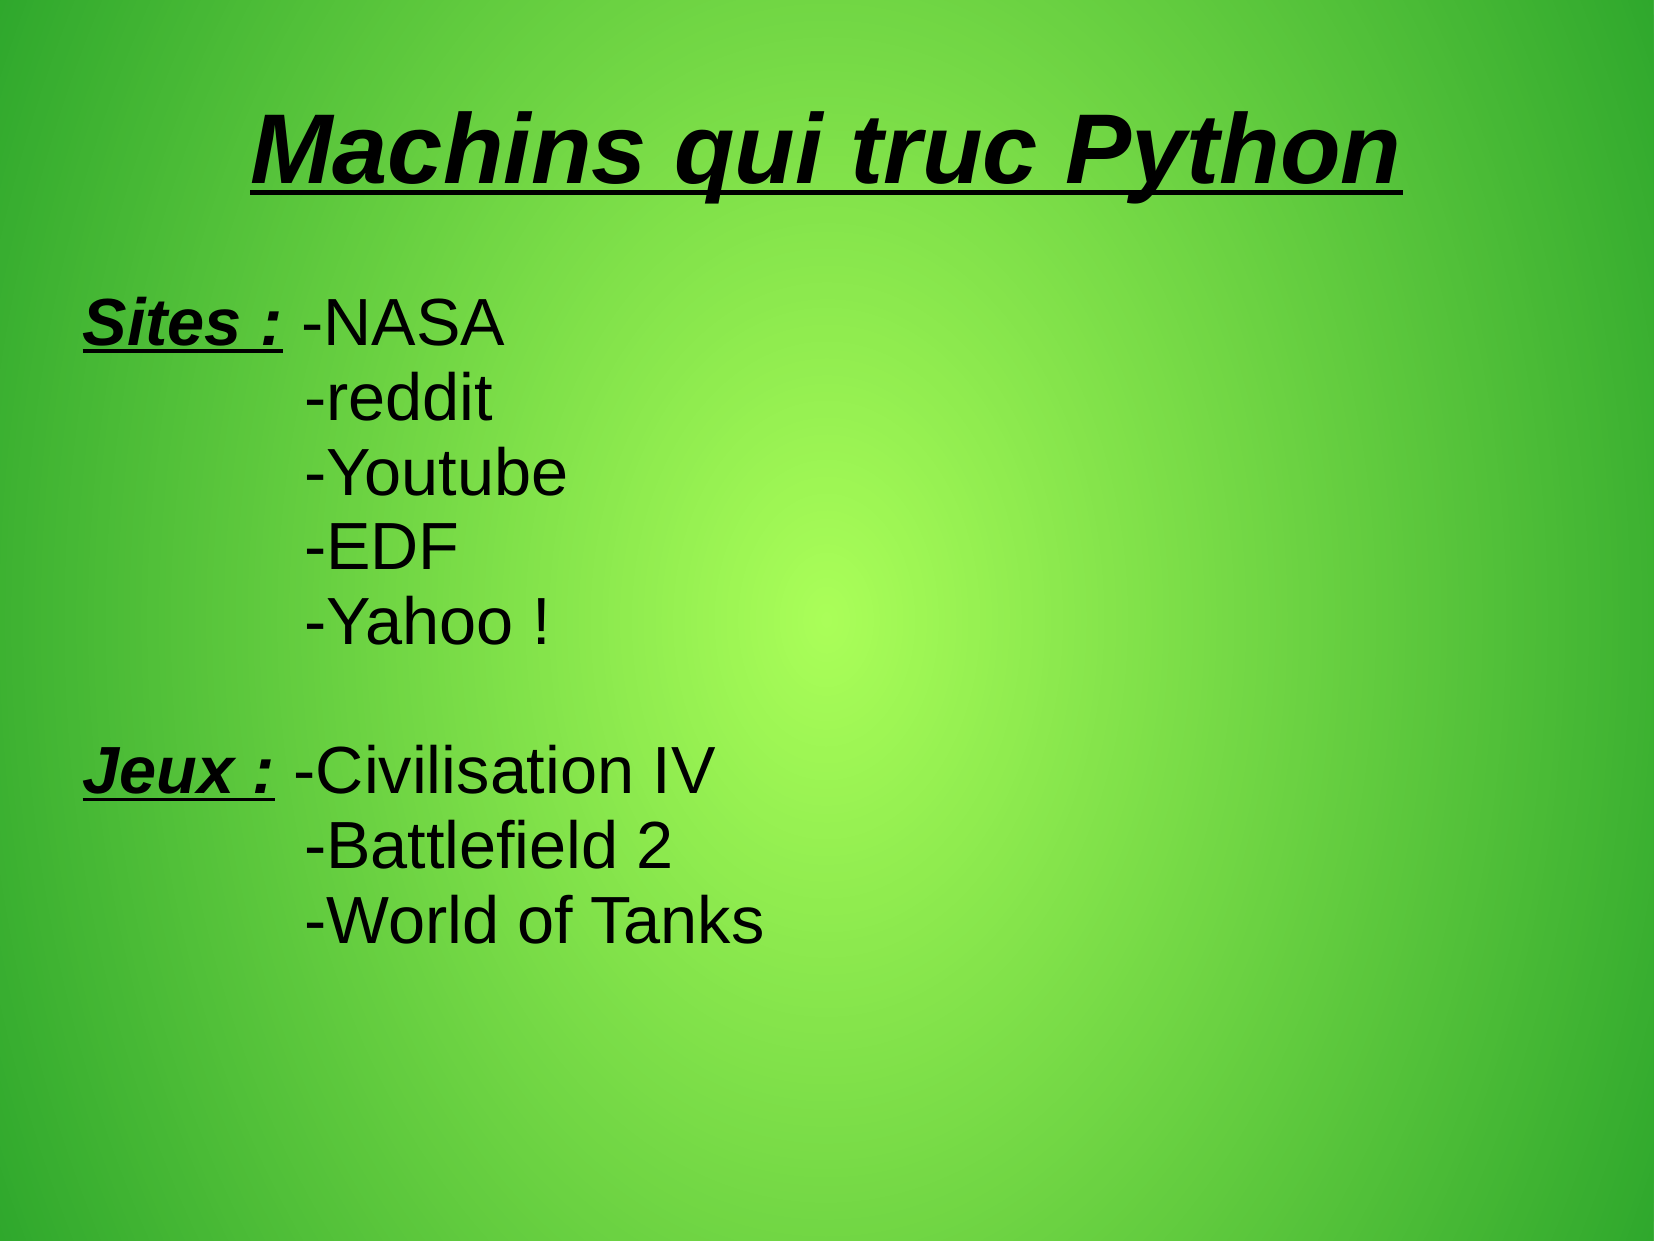

# Machins qui truc Python
Sites : -NASA
			-reddit
			-Youtube
			-EDF
			-Yahoo !
Jeux : -Civilisation IV
			-Battlefield 2
			-World of Tanks